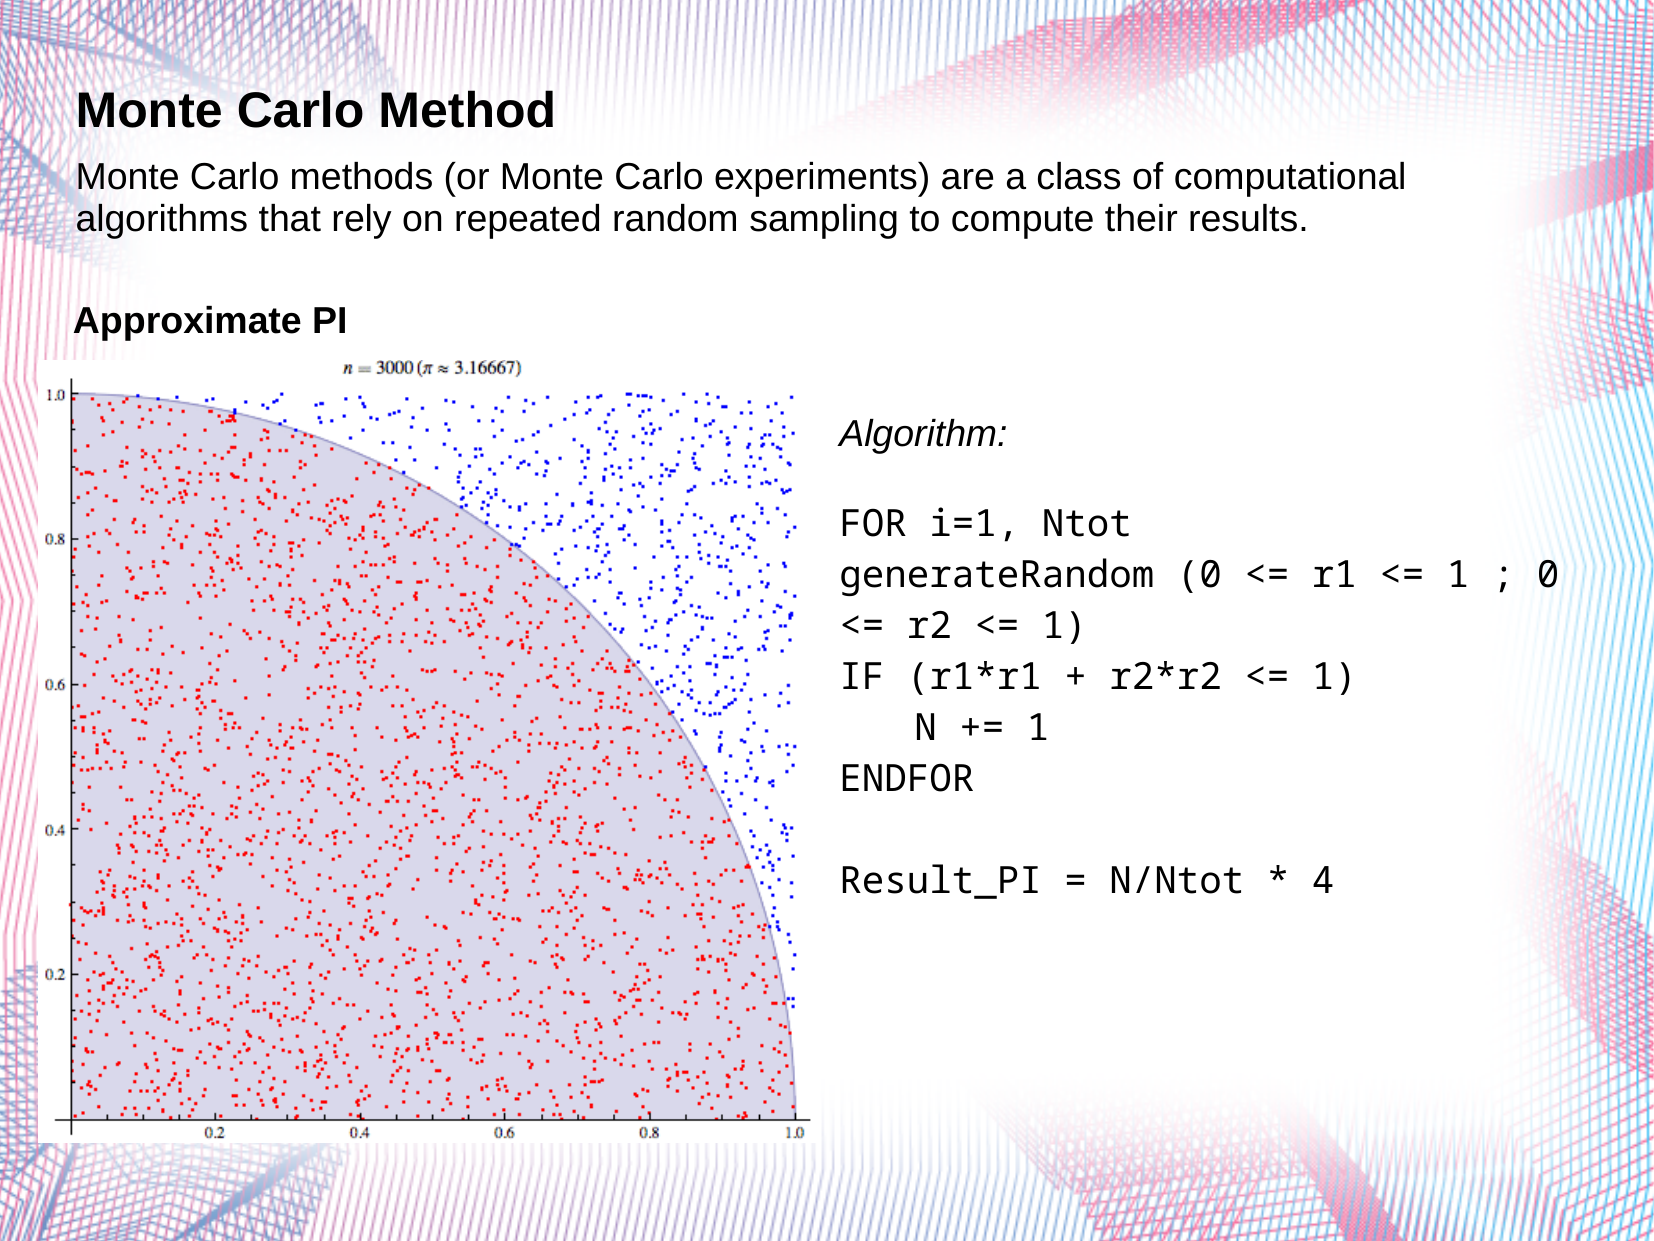

Monte Carlo Method
Monte Carlo methods (or Monte Carlo experiments) are a class of computational algorithms that rely on repeated random sampling to compute their results.
Approximate PI
Algorithm:
FOR i=1, Ntot
generateRandom (0 <= r1 <= 1 ; 0 <= r2 <= 1)
IF (r1*r1 + r2*r2 <= 1)
	N += 1
ENDFOR
Result_PI = N/Ntot * 4